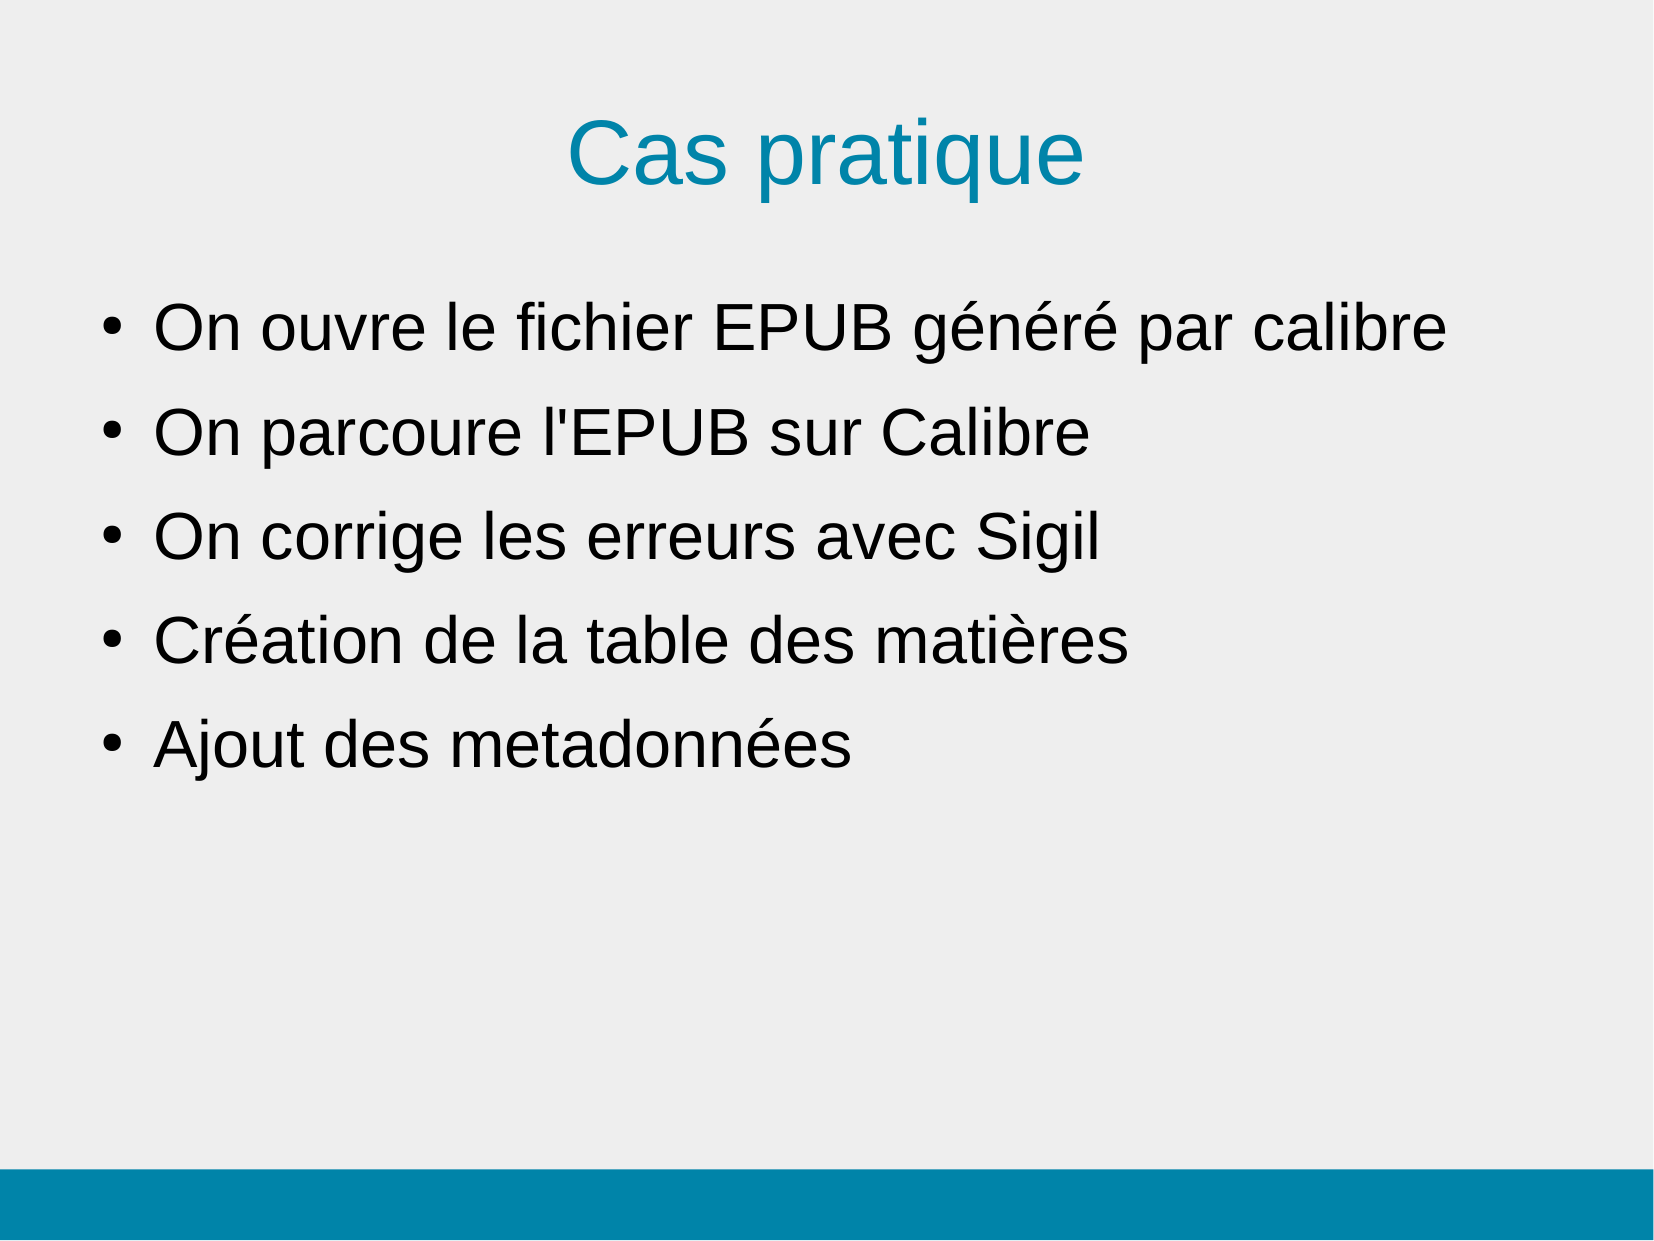

# Cas pratique
On ouvre le fichier EPUB généré par calibre
On parcoure l'EPUB sur Calibre
On corrige les erreurs avec Sigil
Création de la table des matières
Ajout des metadonnées